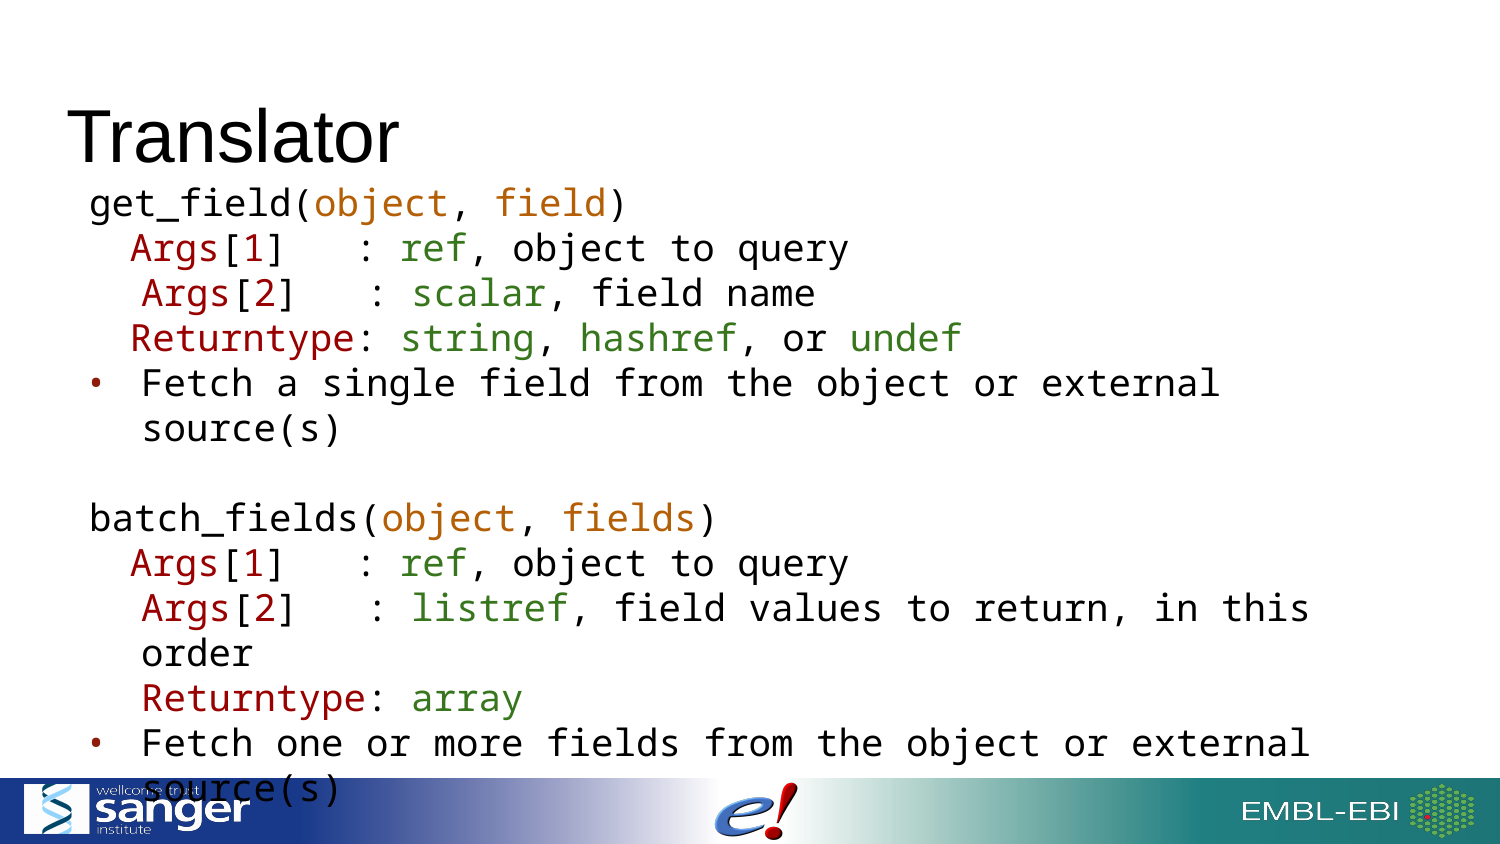

# Translator
get_field(object, field)
Args[1] : ref, object to query
Args[2] : scalar, field name
Returntype: string, hashref, or undef
Fetch a single field from the object or external source(s)
batch_fields(object, fields)
Args[1] : ref, object to query
Args[2] : listref, field values to return, in this order
Returntype: array
Fetch one or more fields from the object or external source(s)